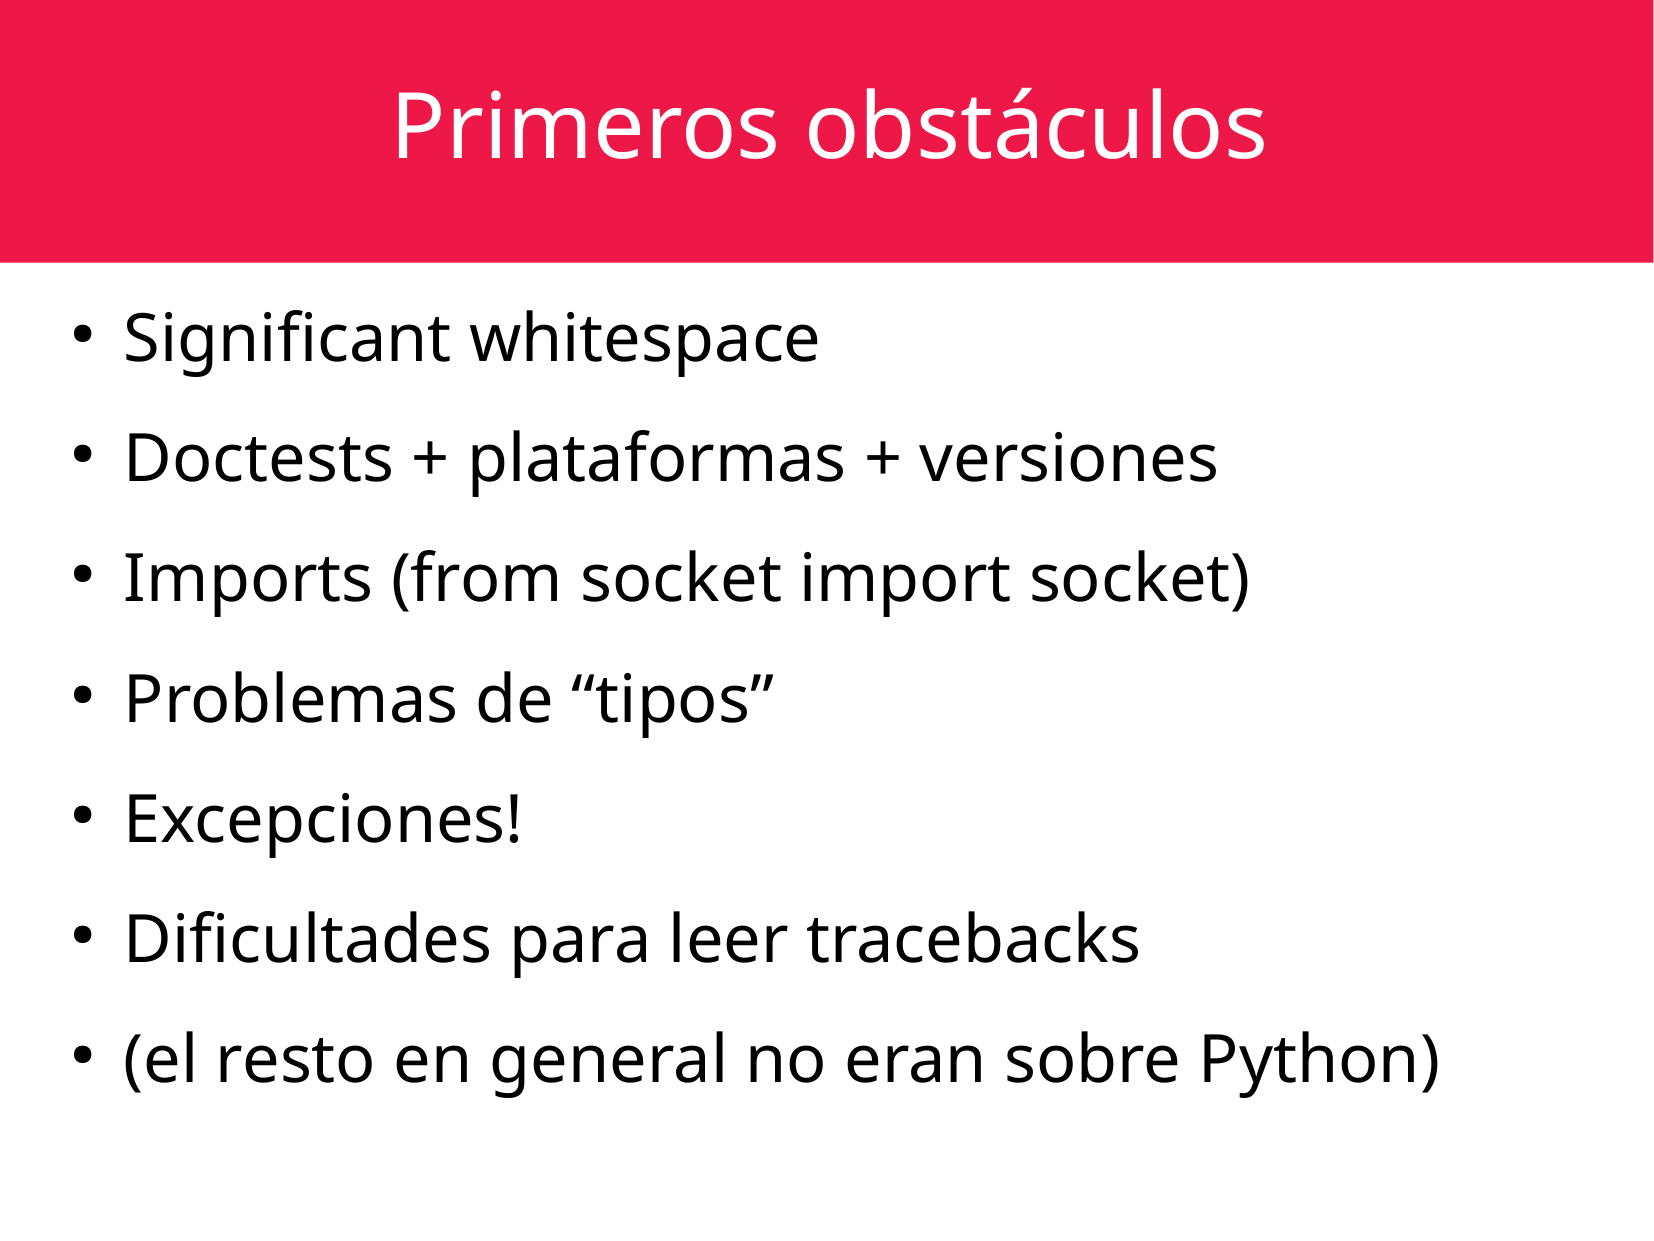

# Primeros obstáculos
Significant whitespace
Doctests + plataformas + versiones
Imports (from socket import socket)
Problemas de “tipos”
Excepciones!
Dificultades para leer tracebacks
(el resto en general no eran sobre Python)